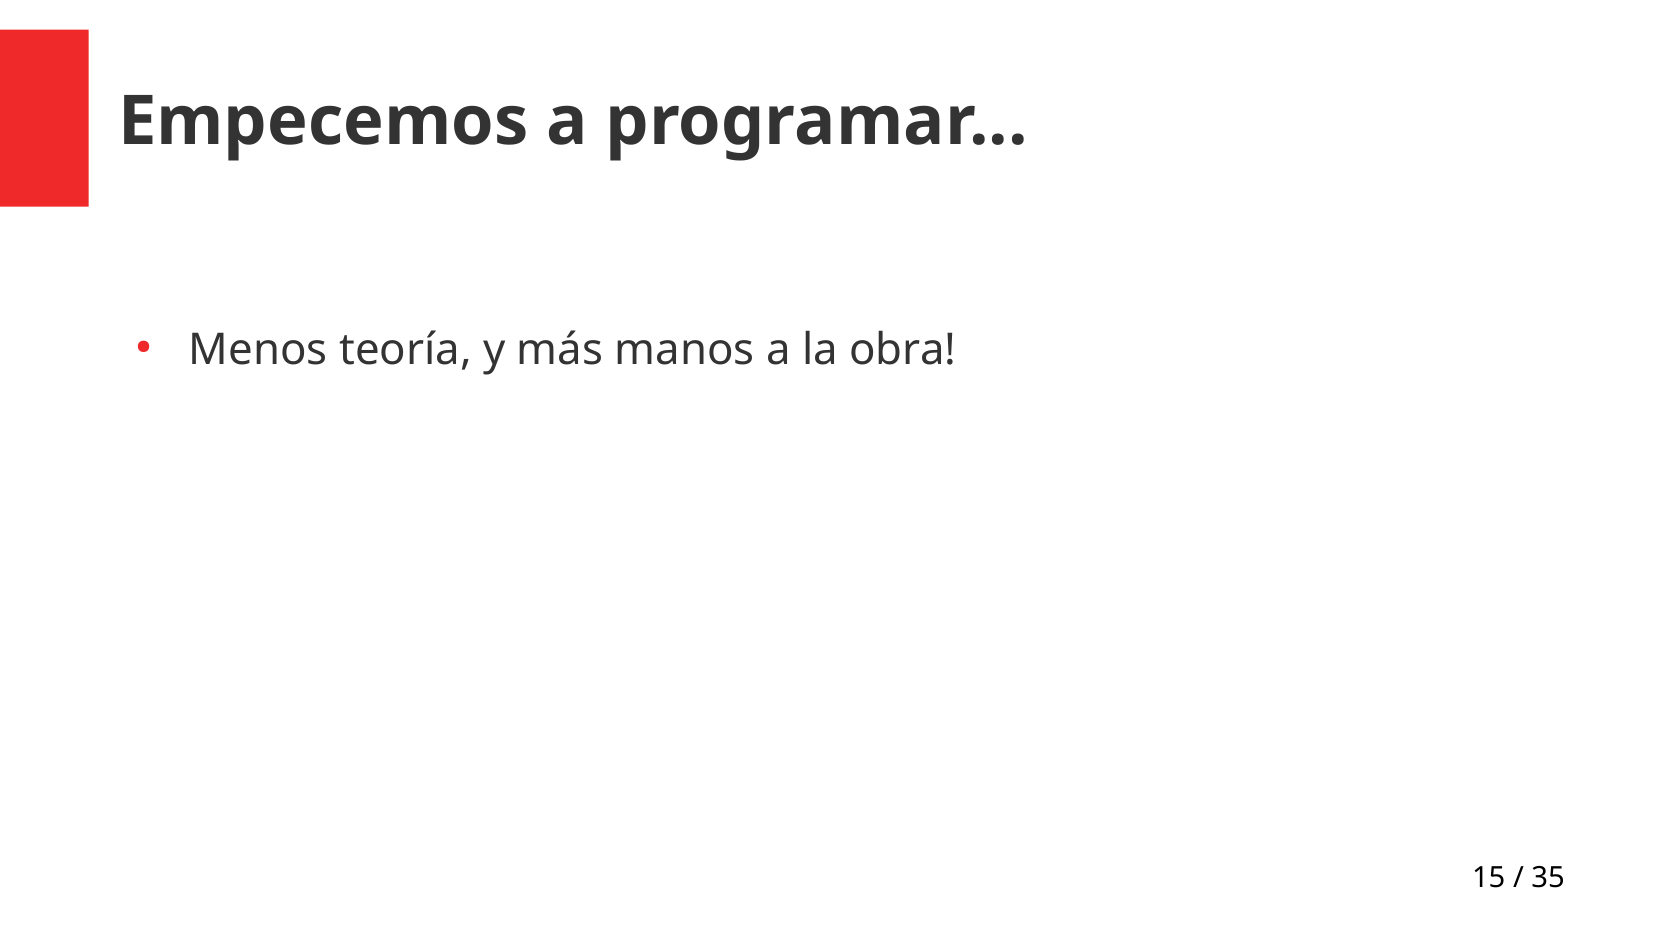

# Empecemos a programar...
Menos teoría, y más manos a la obra!
15